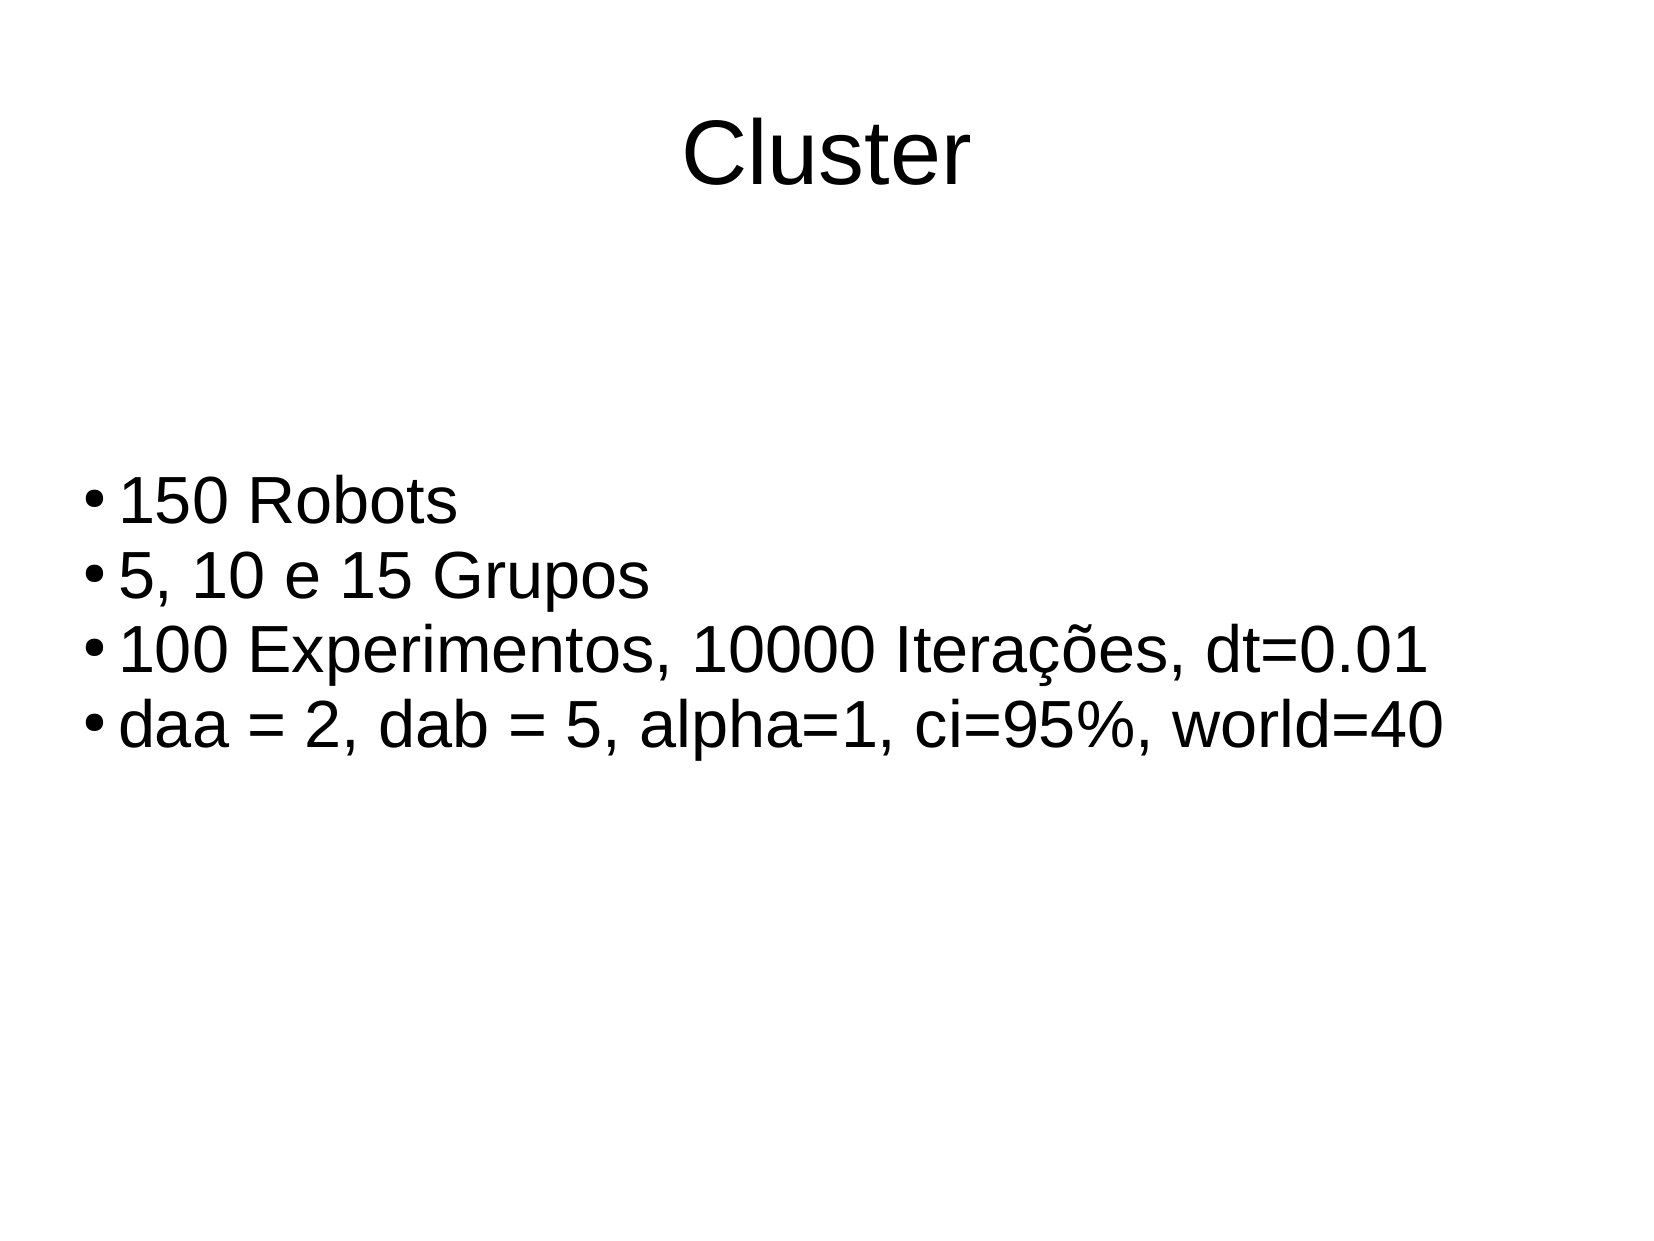

# Cluster
150 Robots
5, 10 e 15 Grupos
100 Experimentos, 10000 Iterações, dt=0.01
daa = 2, dab = 5, alpha=1, ci=95%, world=40